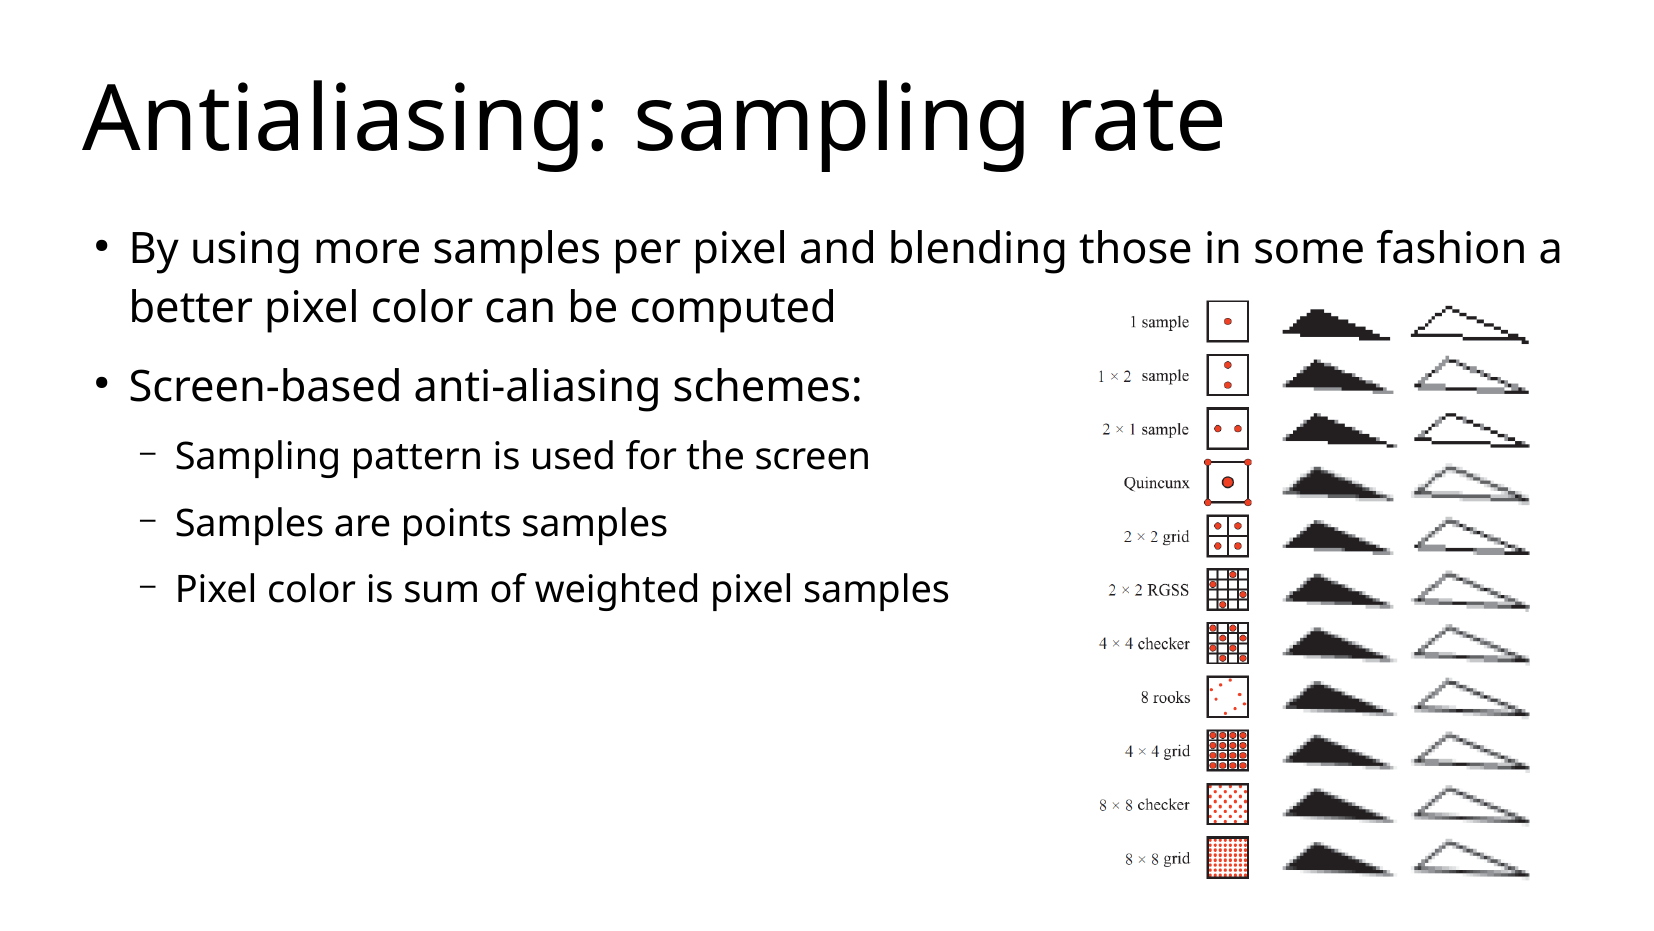

# Antialiasing: sampling rate
By using more samples per pixel and blending those in some fashion a better pixel color can be computed
Screen-based anti-aliasing schemes:
Sampling pattern is used for the screen
Samples are points samples
Pixel color is sum of weighted pixel samples